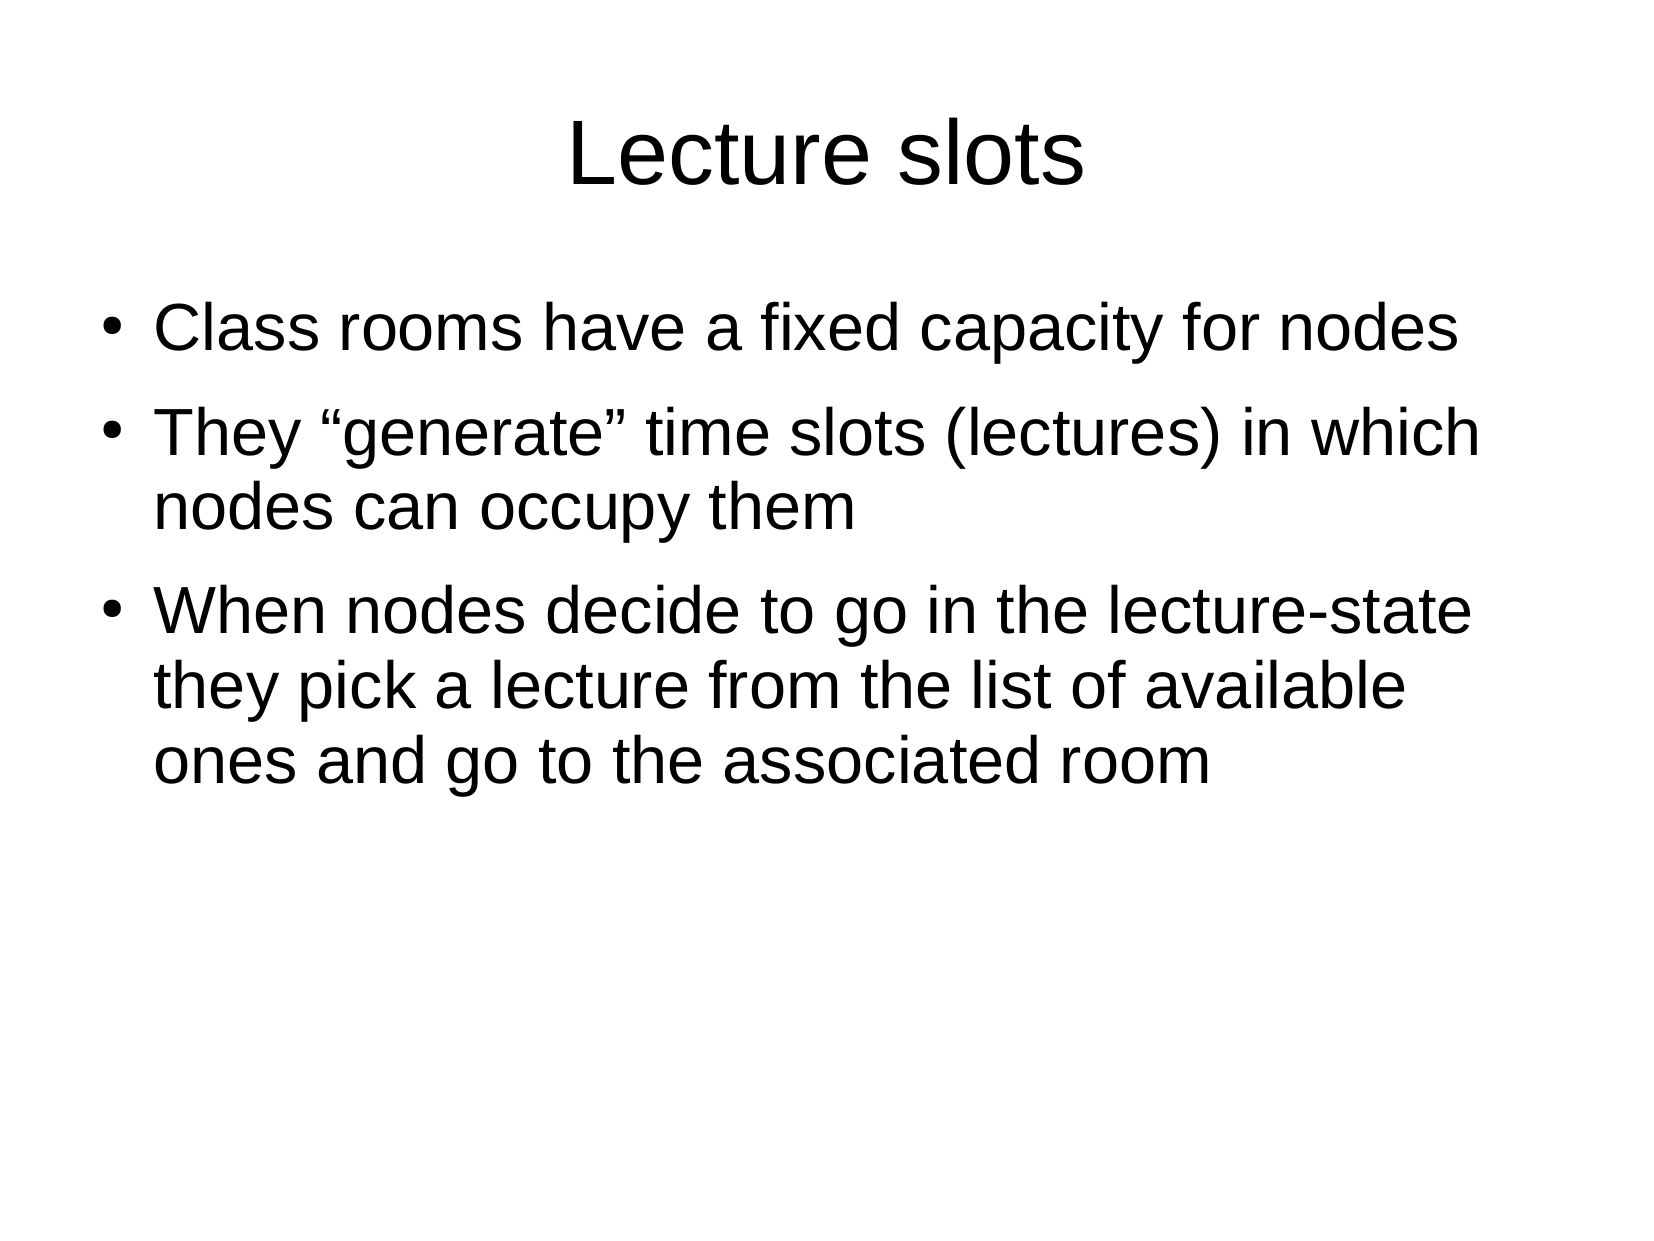

# Lecture slots
Class rooms have a fixed capacity for nodes
They “generate” time slots (lectures) in which nodes can occupy them
When nodes decide to go in the lecture-state they pick a lecture from the list of available ones and go to the associated room